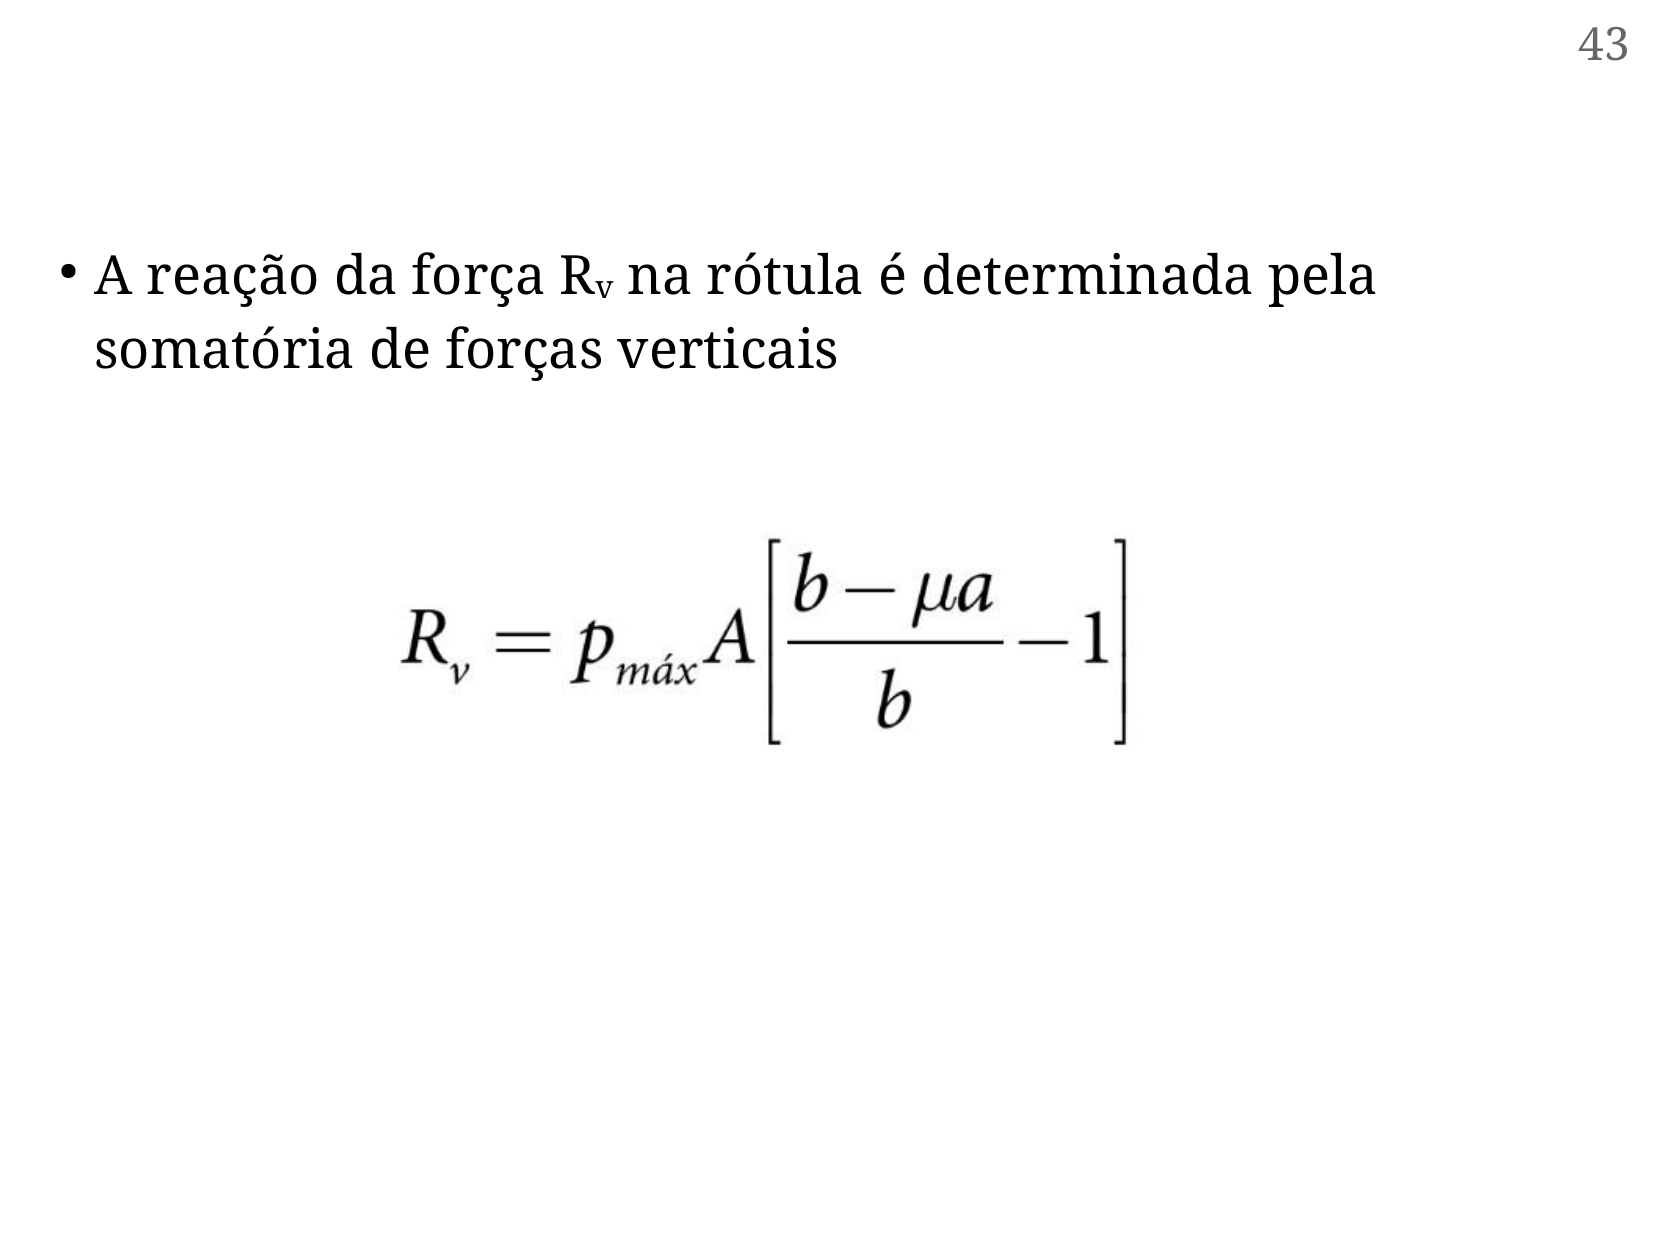

43
#
A reação da força Rv na rótula é determinada pela somatória de forças verticais